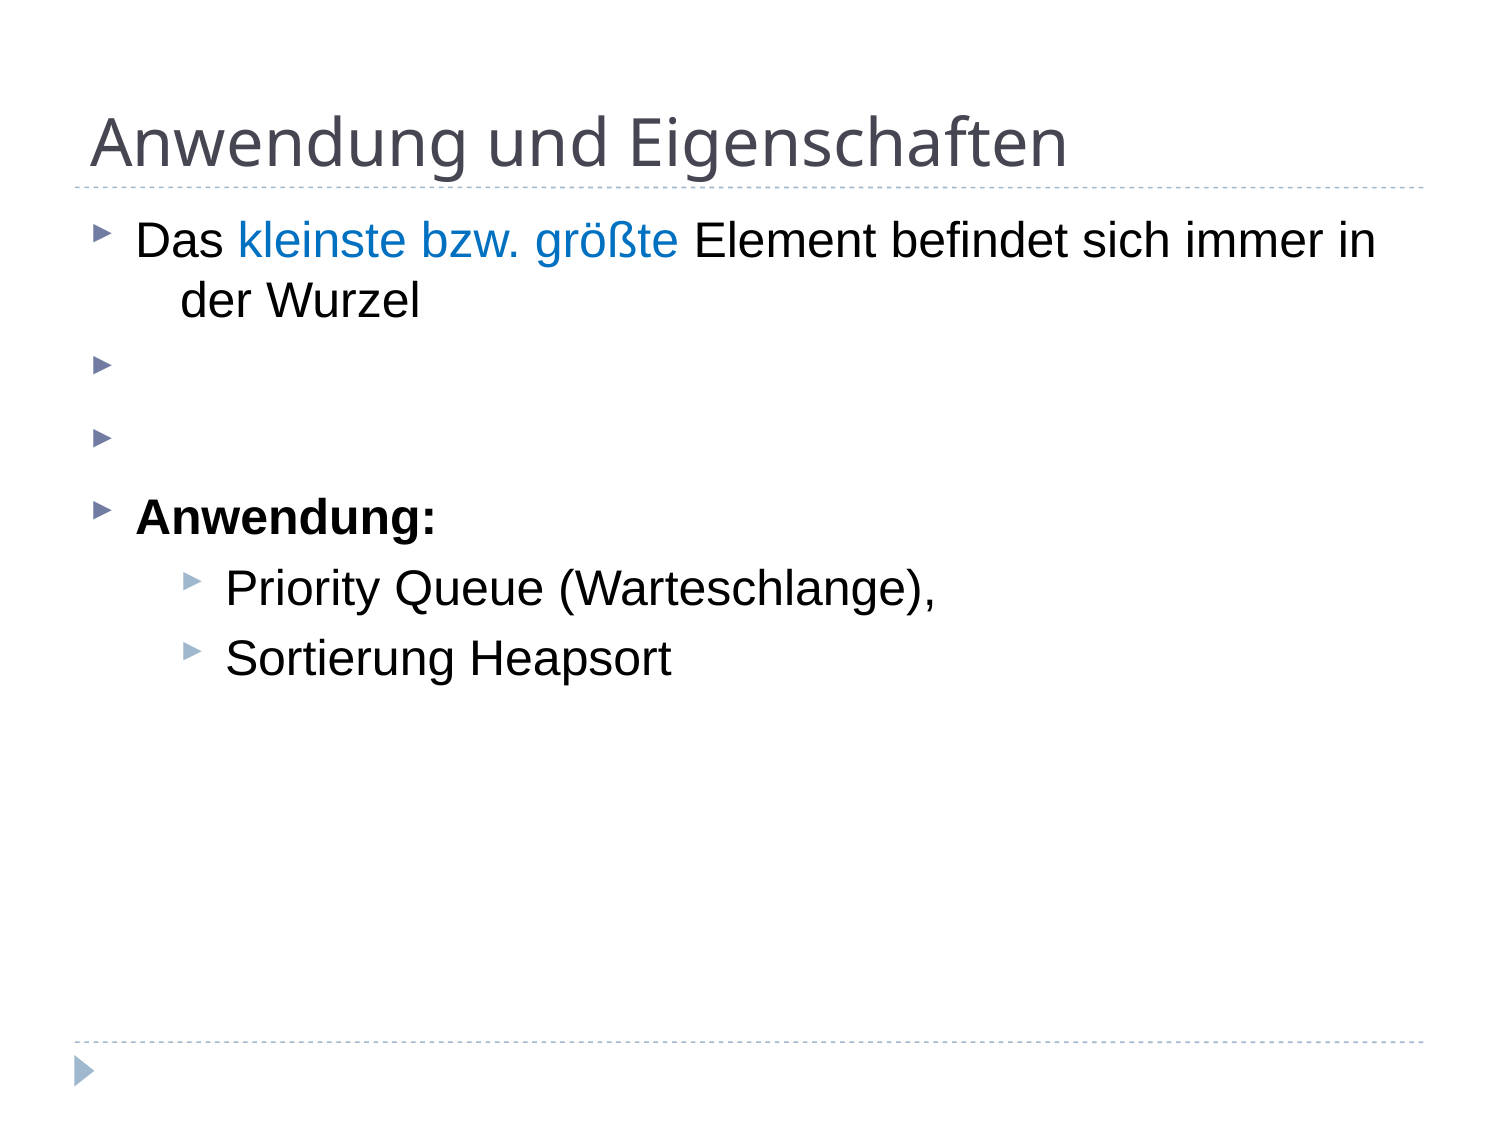

# Anwendung und Eigenschaften
Das kleinste bzw. größte Element befindet sich immer in der Wurzel
Anwendung:
Priority Queue (Warteschlange),
Sortierung Heapsort